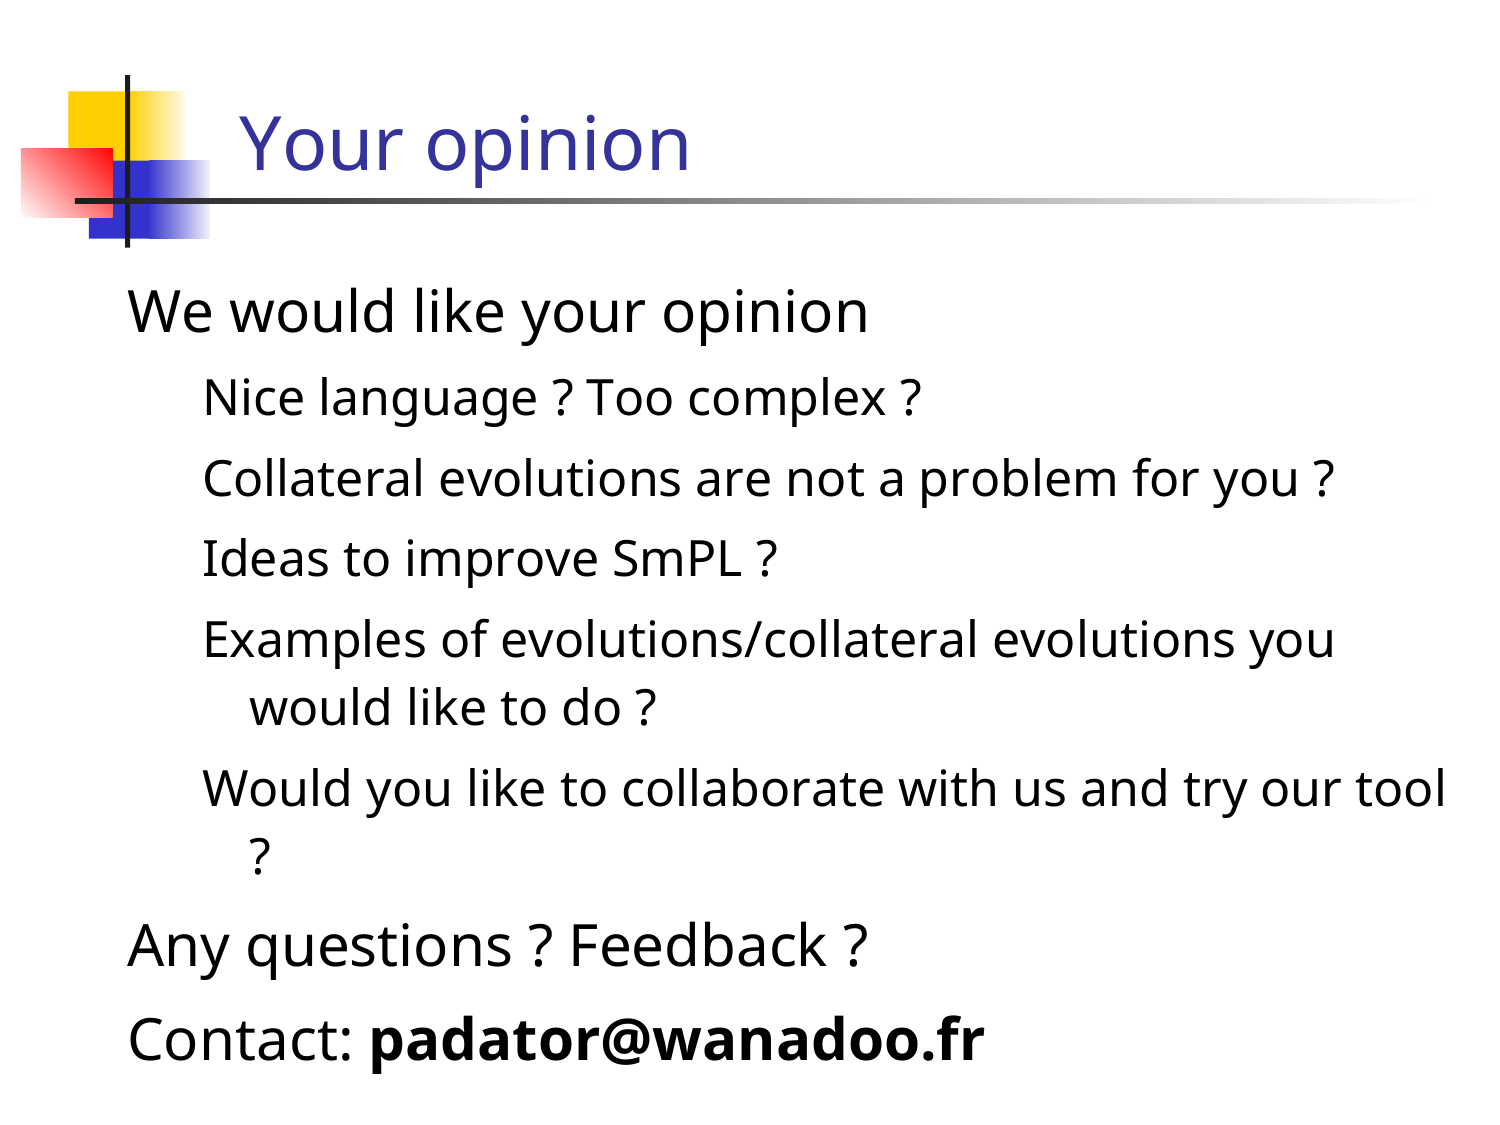

# Your opinion
We would like your opinion
Nice language ? Too complex ?
Collateral evolutions are not a problem for you ?
Ideas to improve SmPL ?
Examples of evolutions/collateral evolutions you would like to do ?
Would you like to collaborate with us and try our tool ?
Any questions ? Feedback ?
Contact: padator@wanadoo.fr